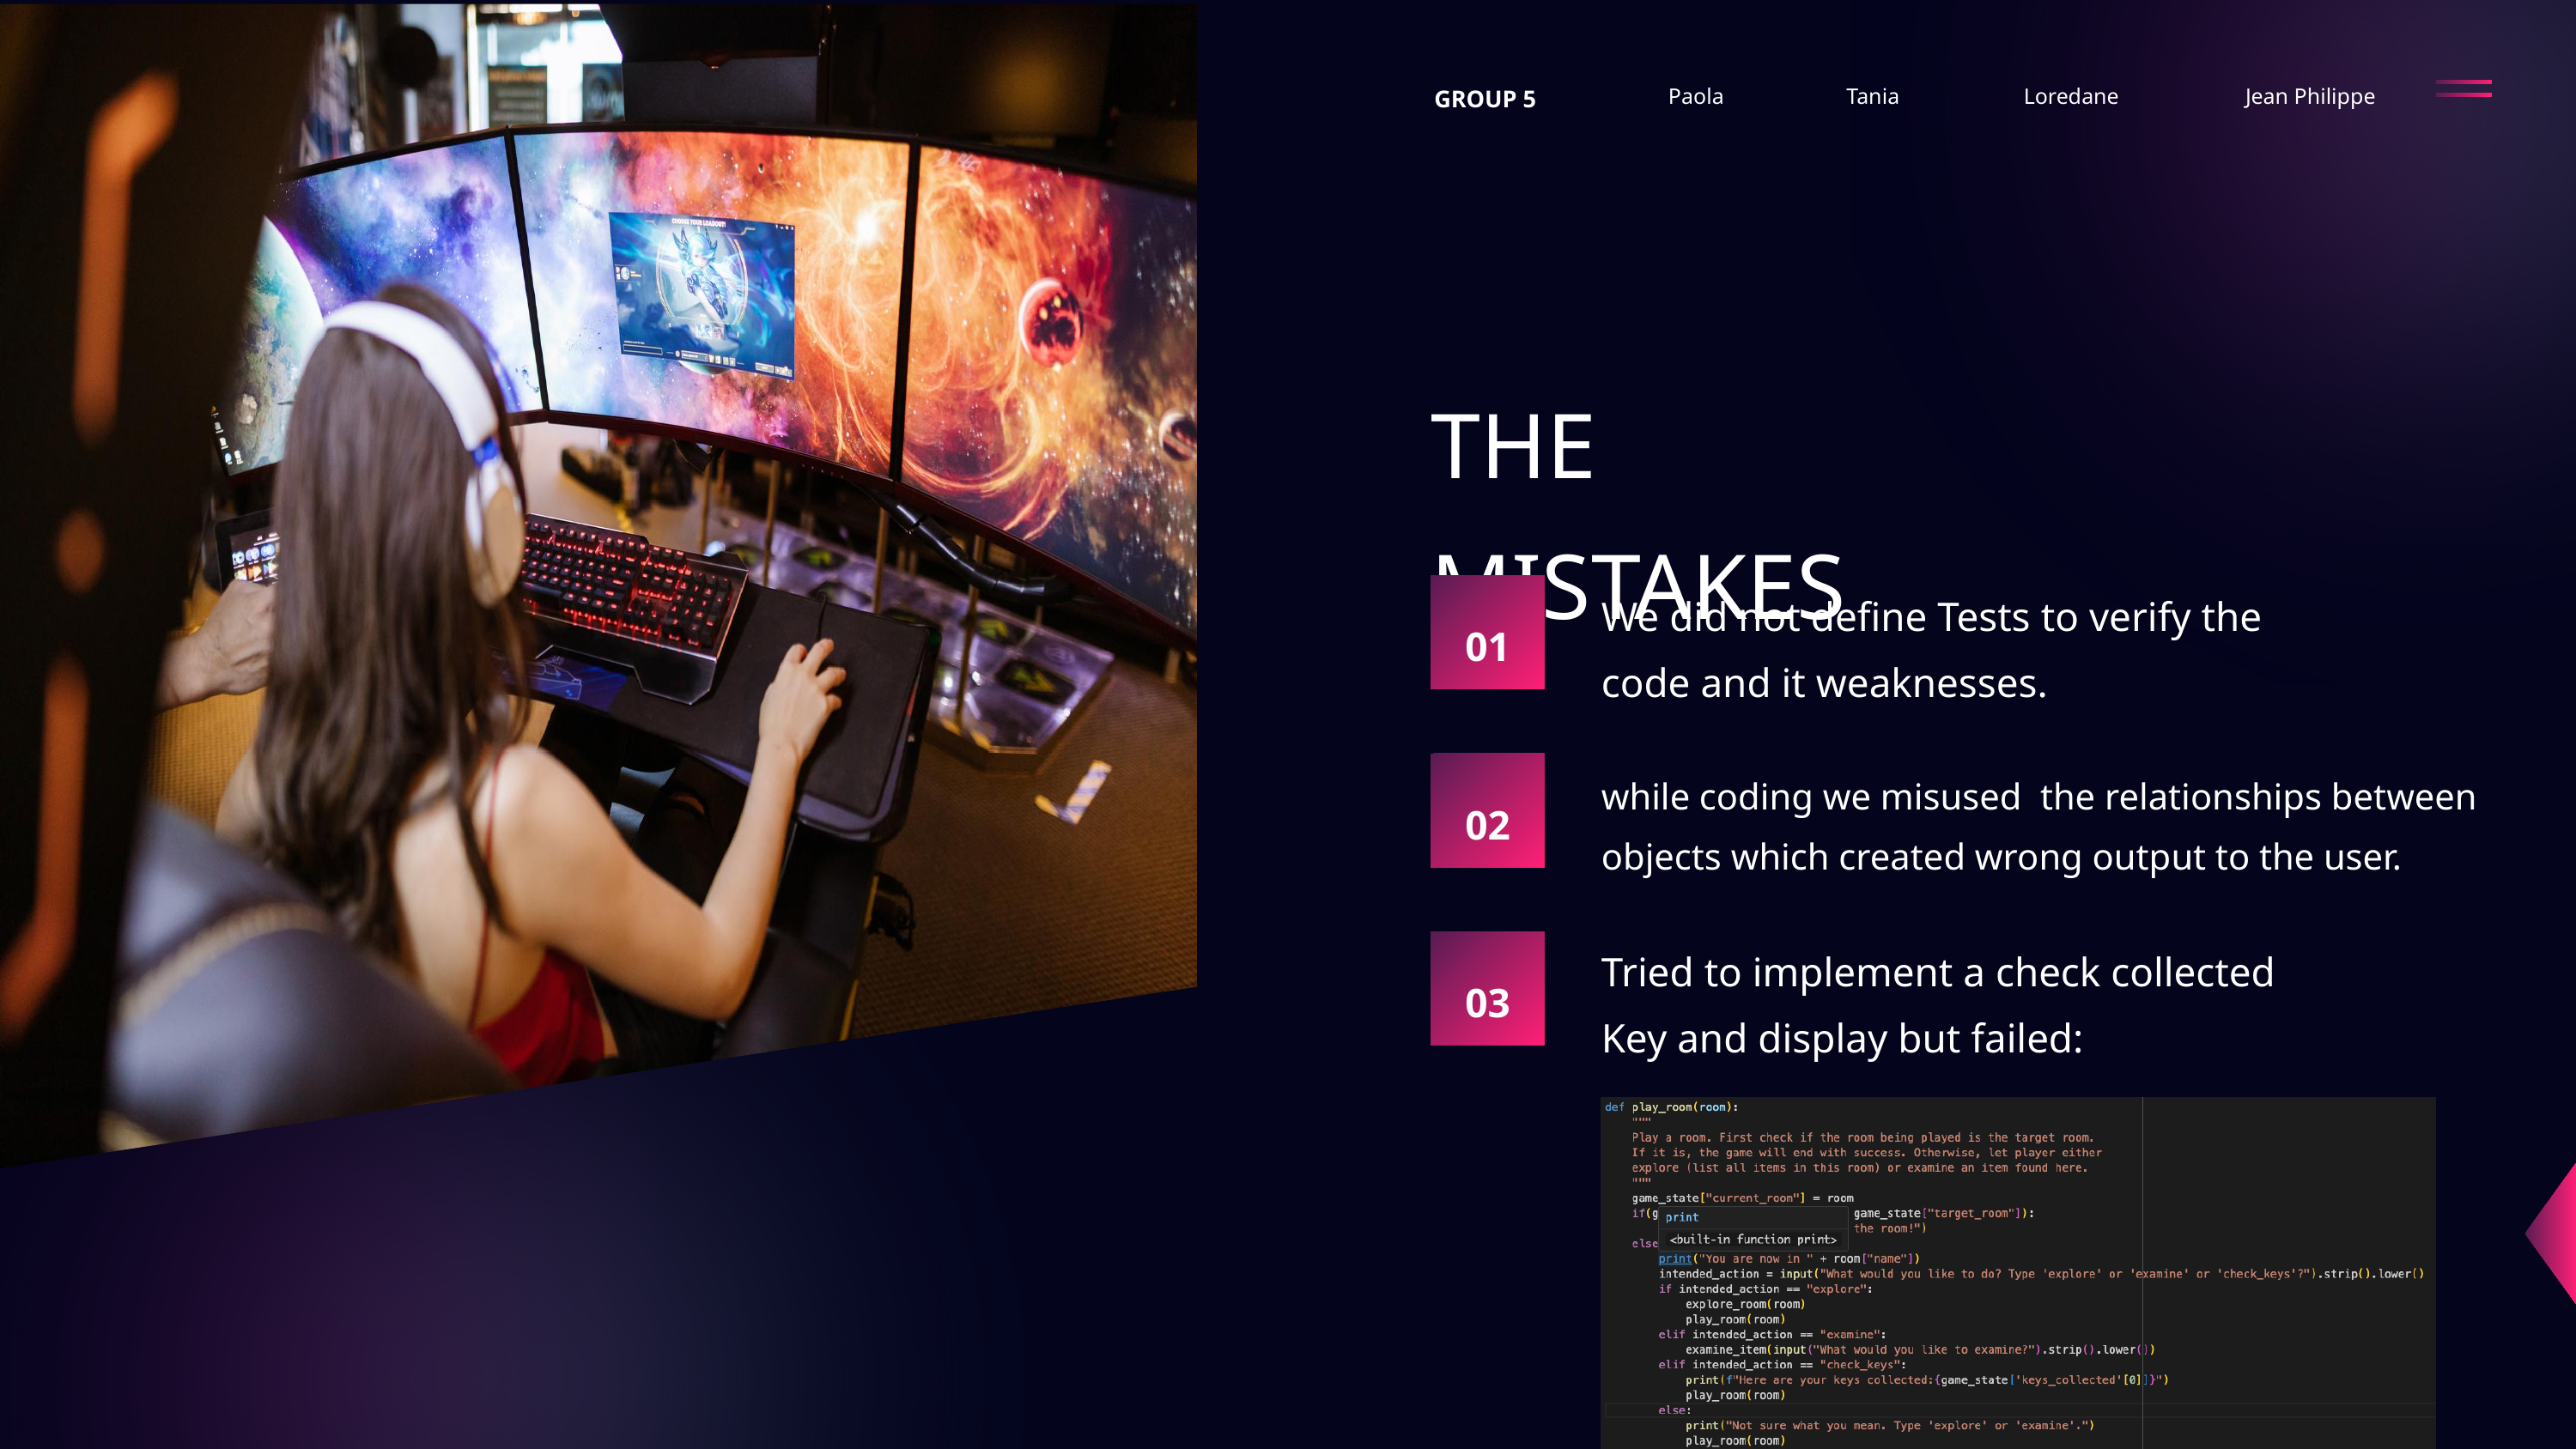

Paola
Tania
Loredane
Jean Philippe
GROUP 5
THE MISTAKES
We did not define Tests to verify the code and it weaknesses.
01
while coding we misused the relationships between objects which created wrong output to the user.
02
Tried to implement a check collected Key and display but failed:
03